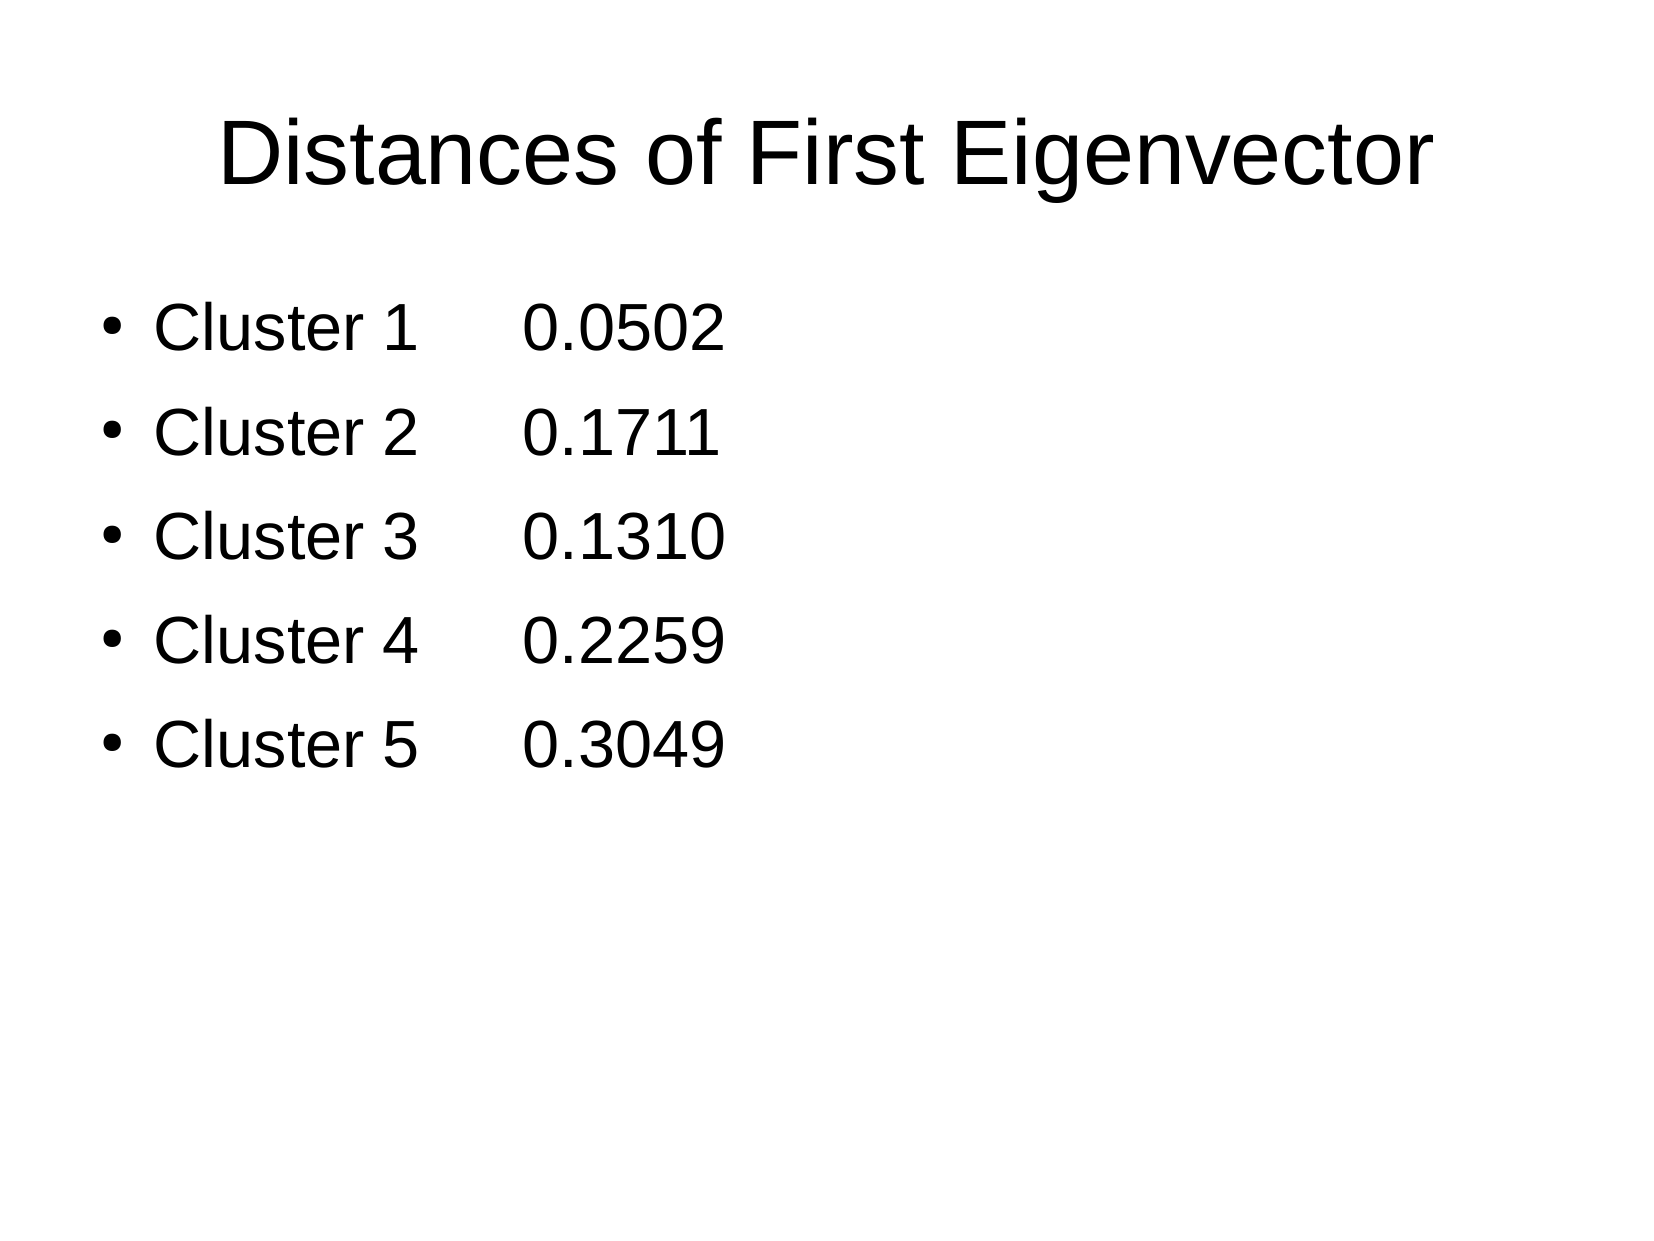

# Distances of First Eigenvector
Cluster 1		0.0502
Cluster 2		0.1711
Cluster 3		0.1310
Cluster 4		0.2259
Cluster 5		0.3049